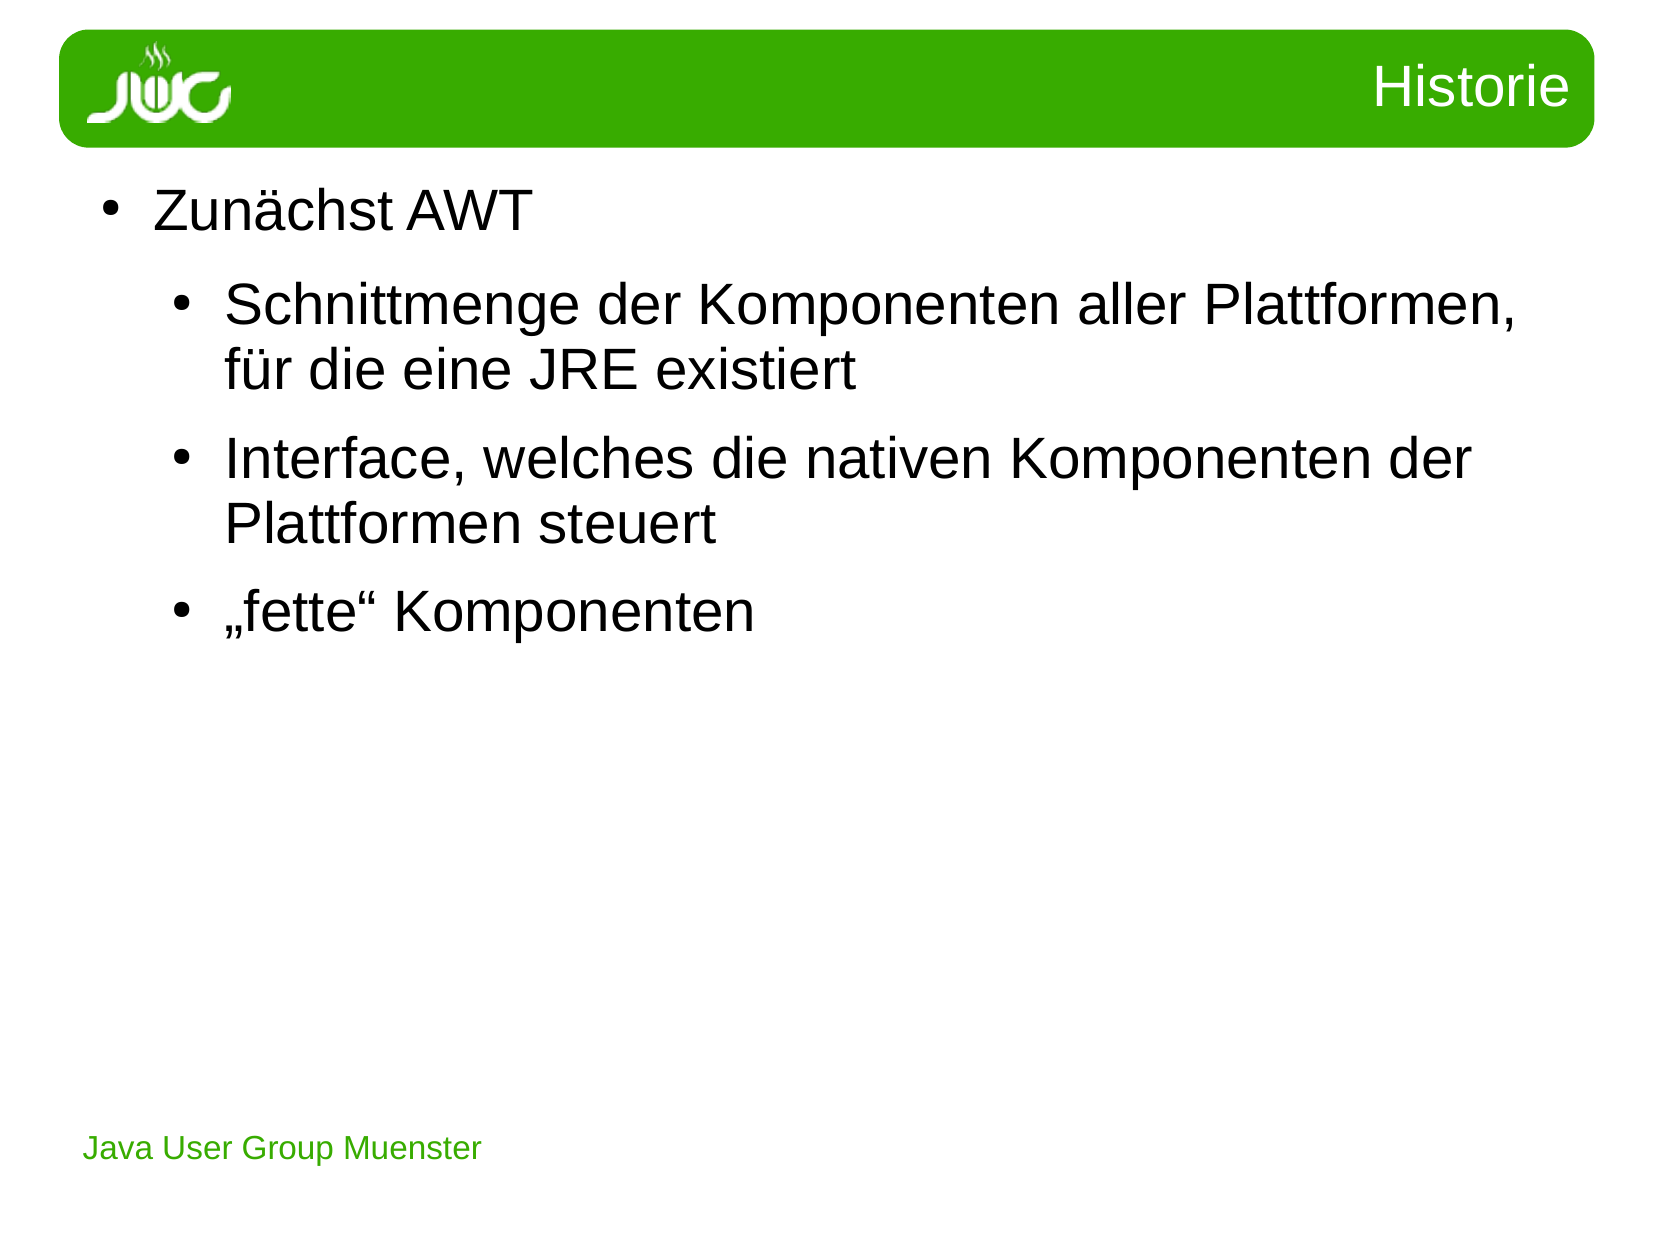

# Historie
Zunächst AWT
Schnittmenge der Komponenten aller Plattformen, für die eine JRE existiert
Interface, welches die nativen Komponenten der Plattformen steuert
„fette“ Komponenten